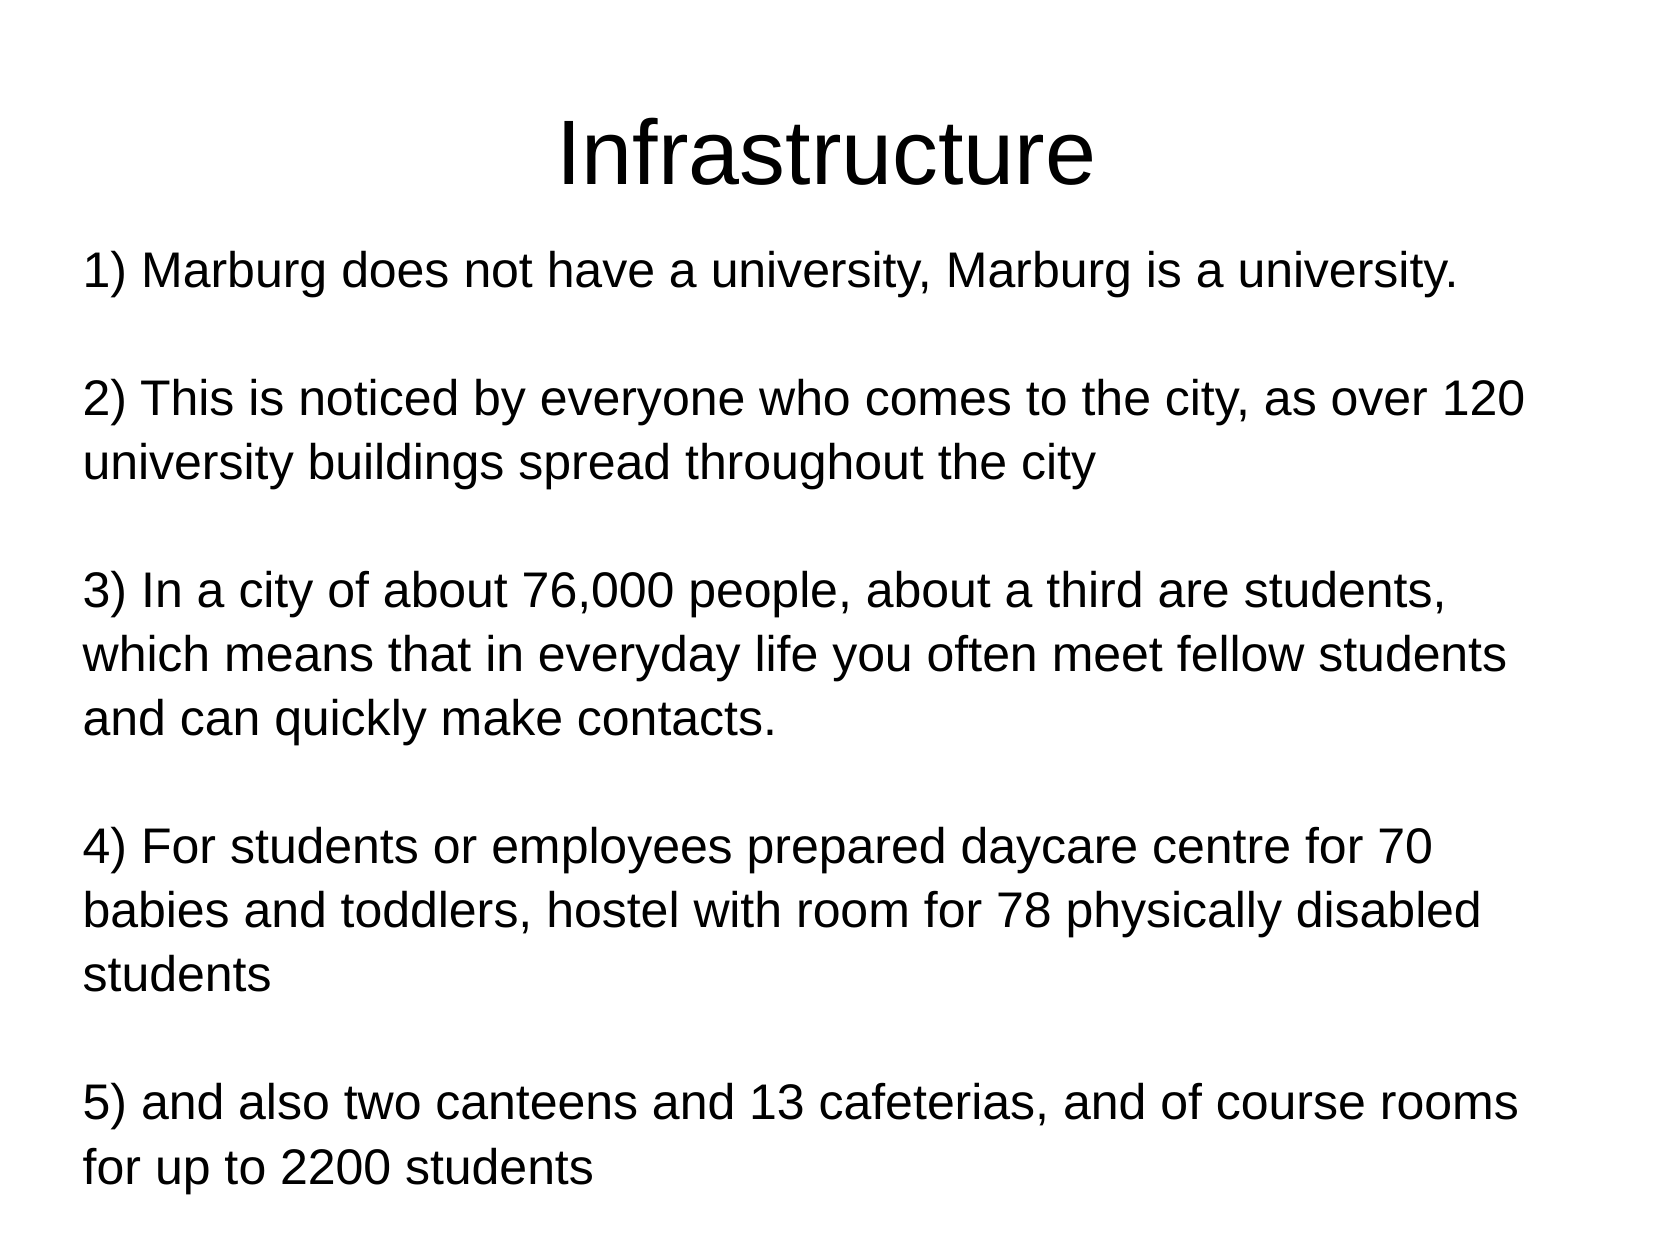

# Infrastructure
1) Marburg does not have a university, Marburg is a university.
2) This is noticed by everyone who comes to the city, as over 120 university buildings spread throughout the city
3) In a city of about 76,000 people, about a third are students, which means that in everyday life you often meet fellow students and can quickly make contacts.
4) For students or employees prepared daycare centre for 70 babies and toddlers, hostel with room for 78 physically disabled students
5) and also two canteens and 13 cafeterias, and of course rooms for up to 2200 students